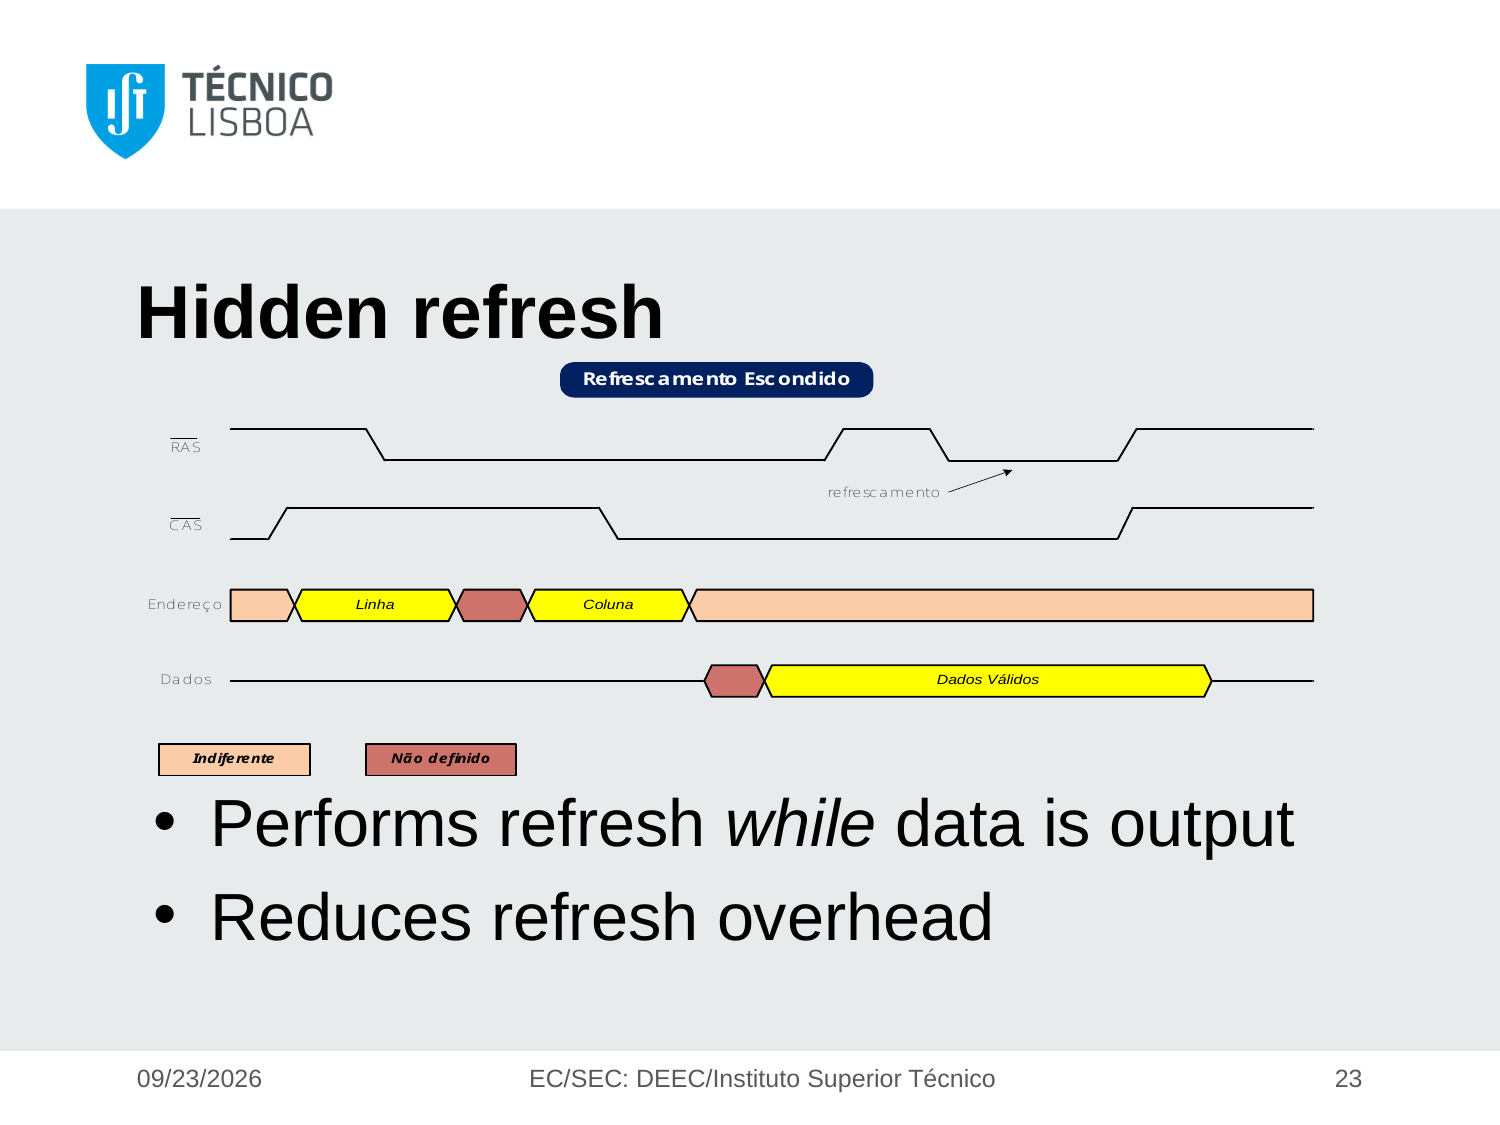

# Hidden refresh
Performs refresh while data is output
Reduces refresh overhead
EC/SEC: DEEC/Instituto Superior Técnico